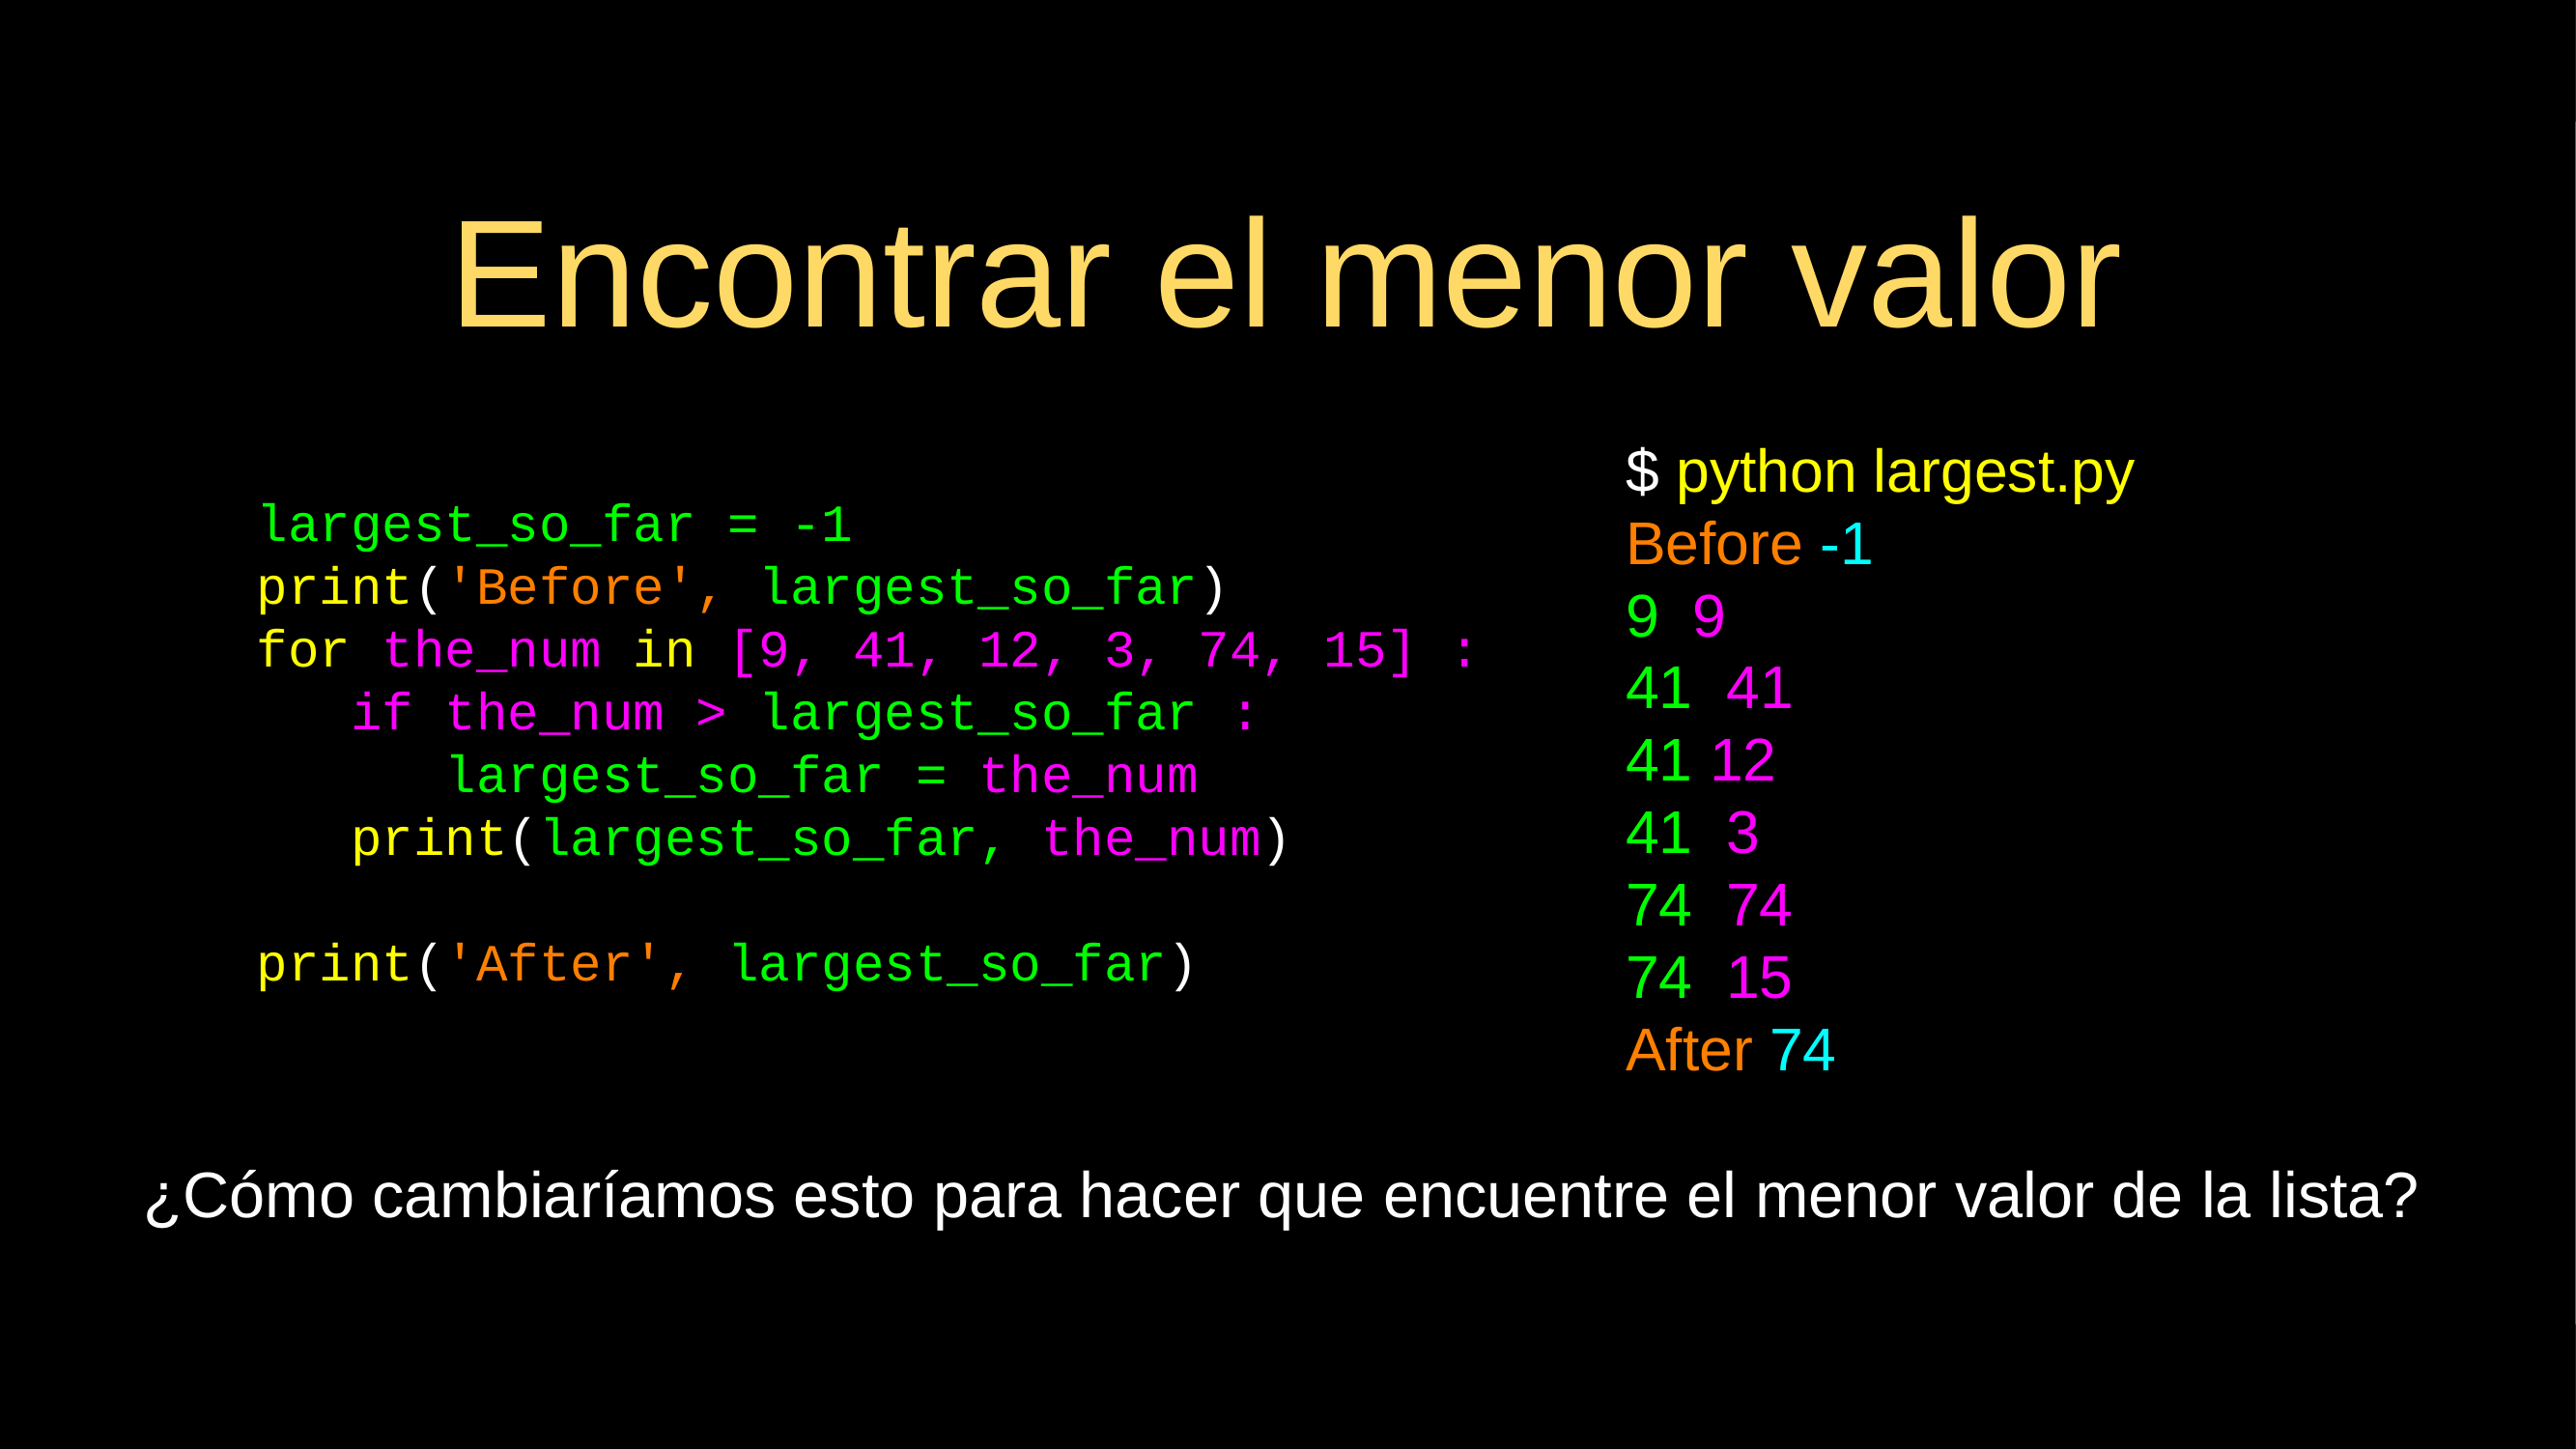

# Encontrar el menor valor
$ python largest.py
Before -1
9 9
41 41
41 12
41 3
74 74
74 15
After 74
largest_so_far = -1
print('Before', largest_so_far)
for the_num in [9, 41, 12, 3, 74, 15] :
 if the_num > largest_so_far :
 largest_so_far = the_num
 print(largest_so_far, the_num)
print('After', largest_so_far)
¿Cómo cambiaríamos esto para hacer que encuentre el menor valor de la lista?